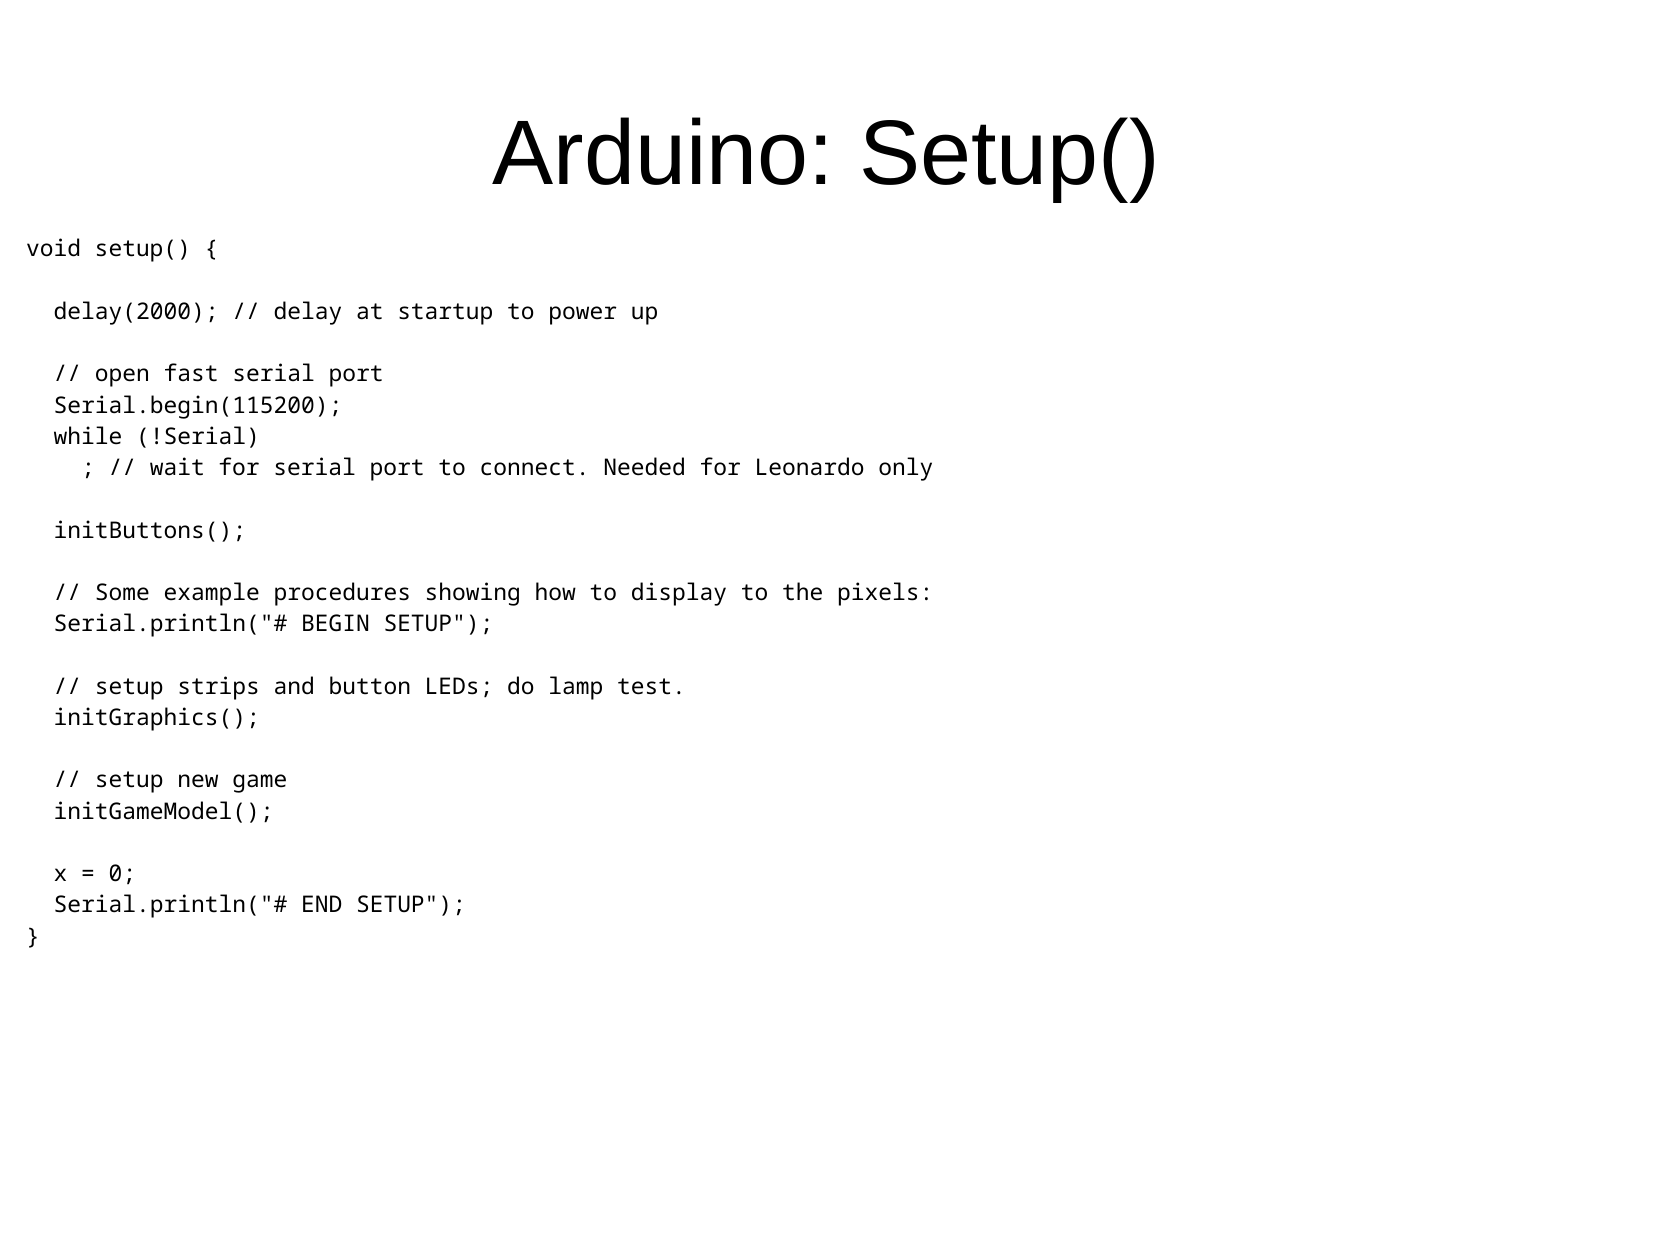

# Arduino: Setup()
void setup() {
 delay(2000); // delay at startup to power up
 // open fast serial port
 Serial.begin(115200);
 while (!Serial)
 ; // wait for serial port to connect. Needed for Leonardo only
 initButtons();
 // Some example procedures showing how to display to the pixels:
 Serial.println("# BEGIN SETUP");
 // setup strips and button LEDs; do lamp test.
 initGraphics();
 // setup new game
 initGameModel();
 x = 0;
 Serial.println("# END SETUP");
}